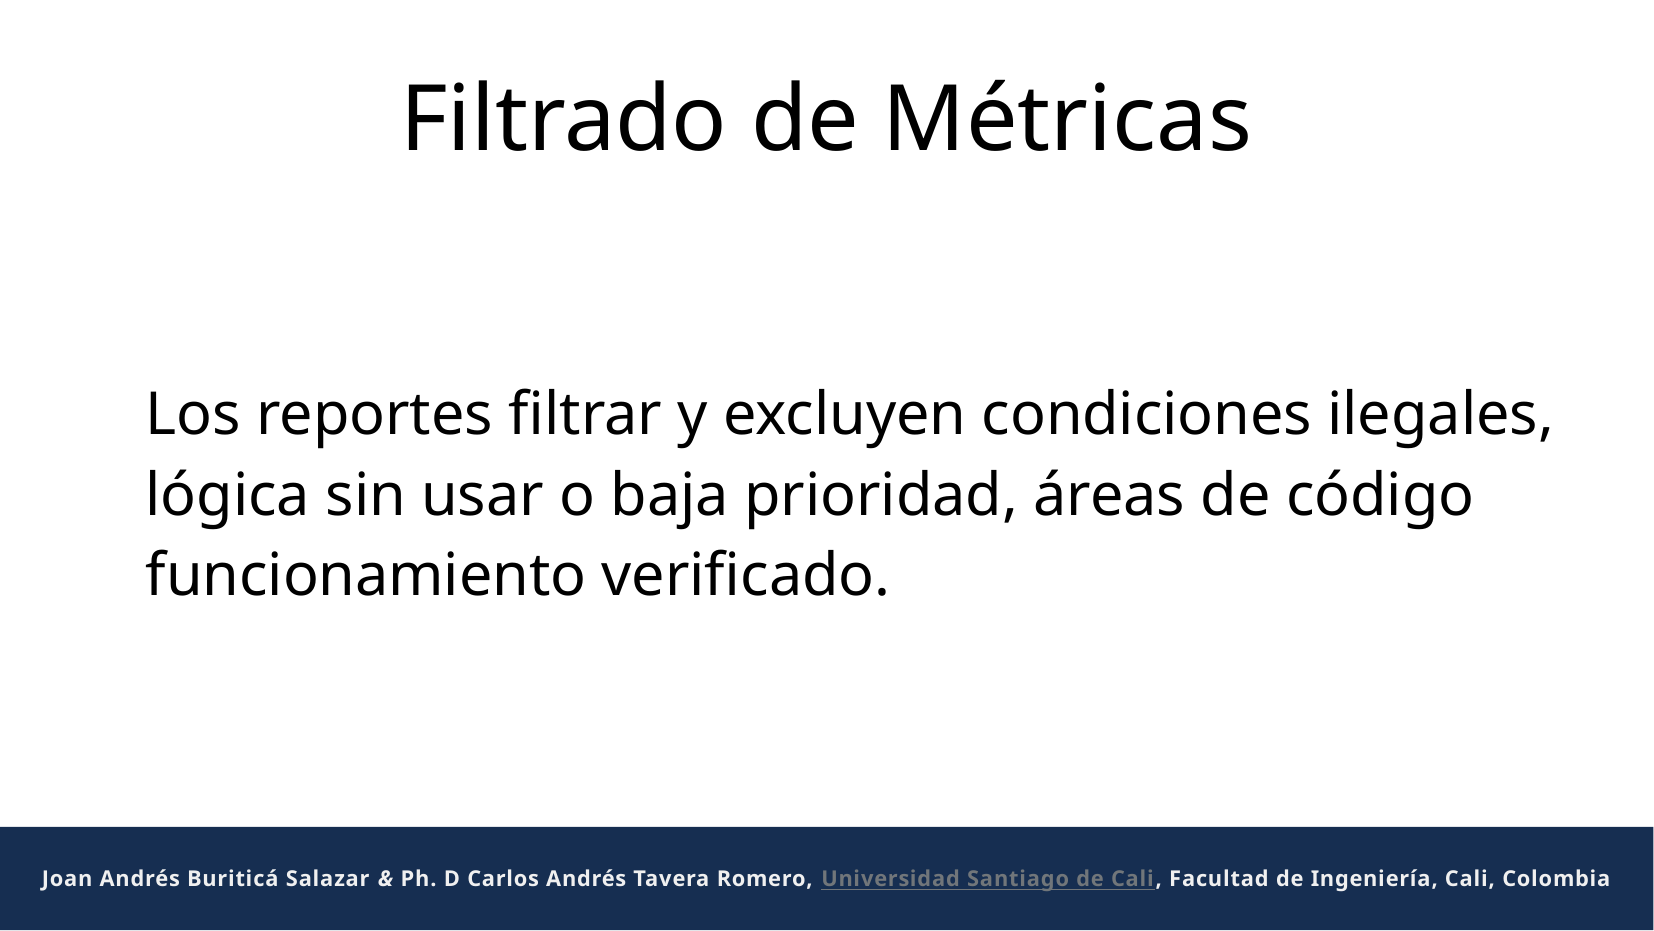

# Filtrado de Métricas
Los reportes filtrar y excluyen condiciones ilegales, lógica sin usar o baja prioridad, áreas de código funcionamiento verificado.